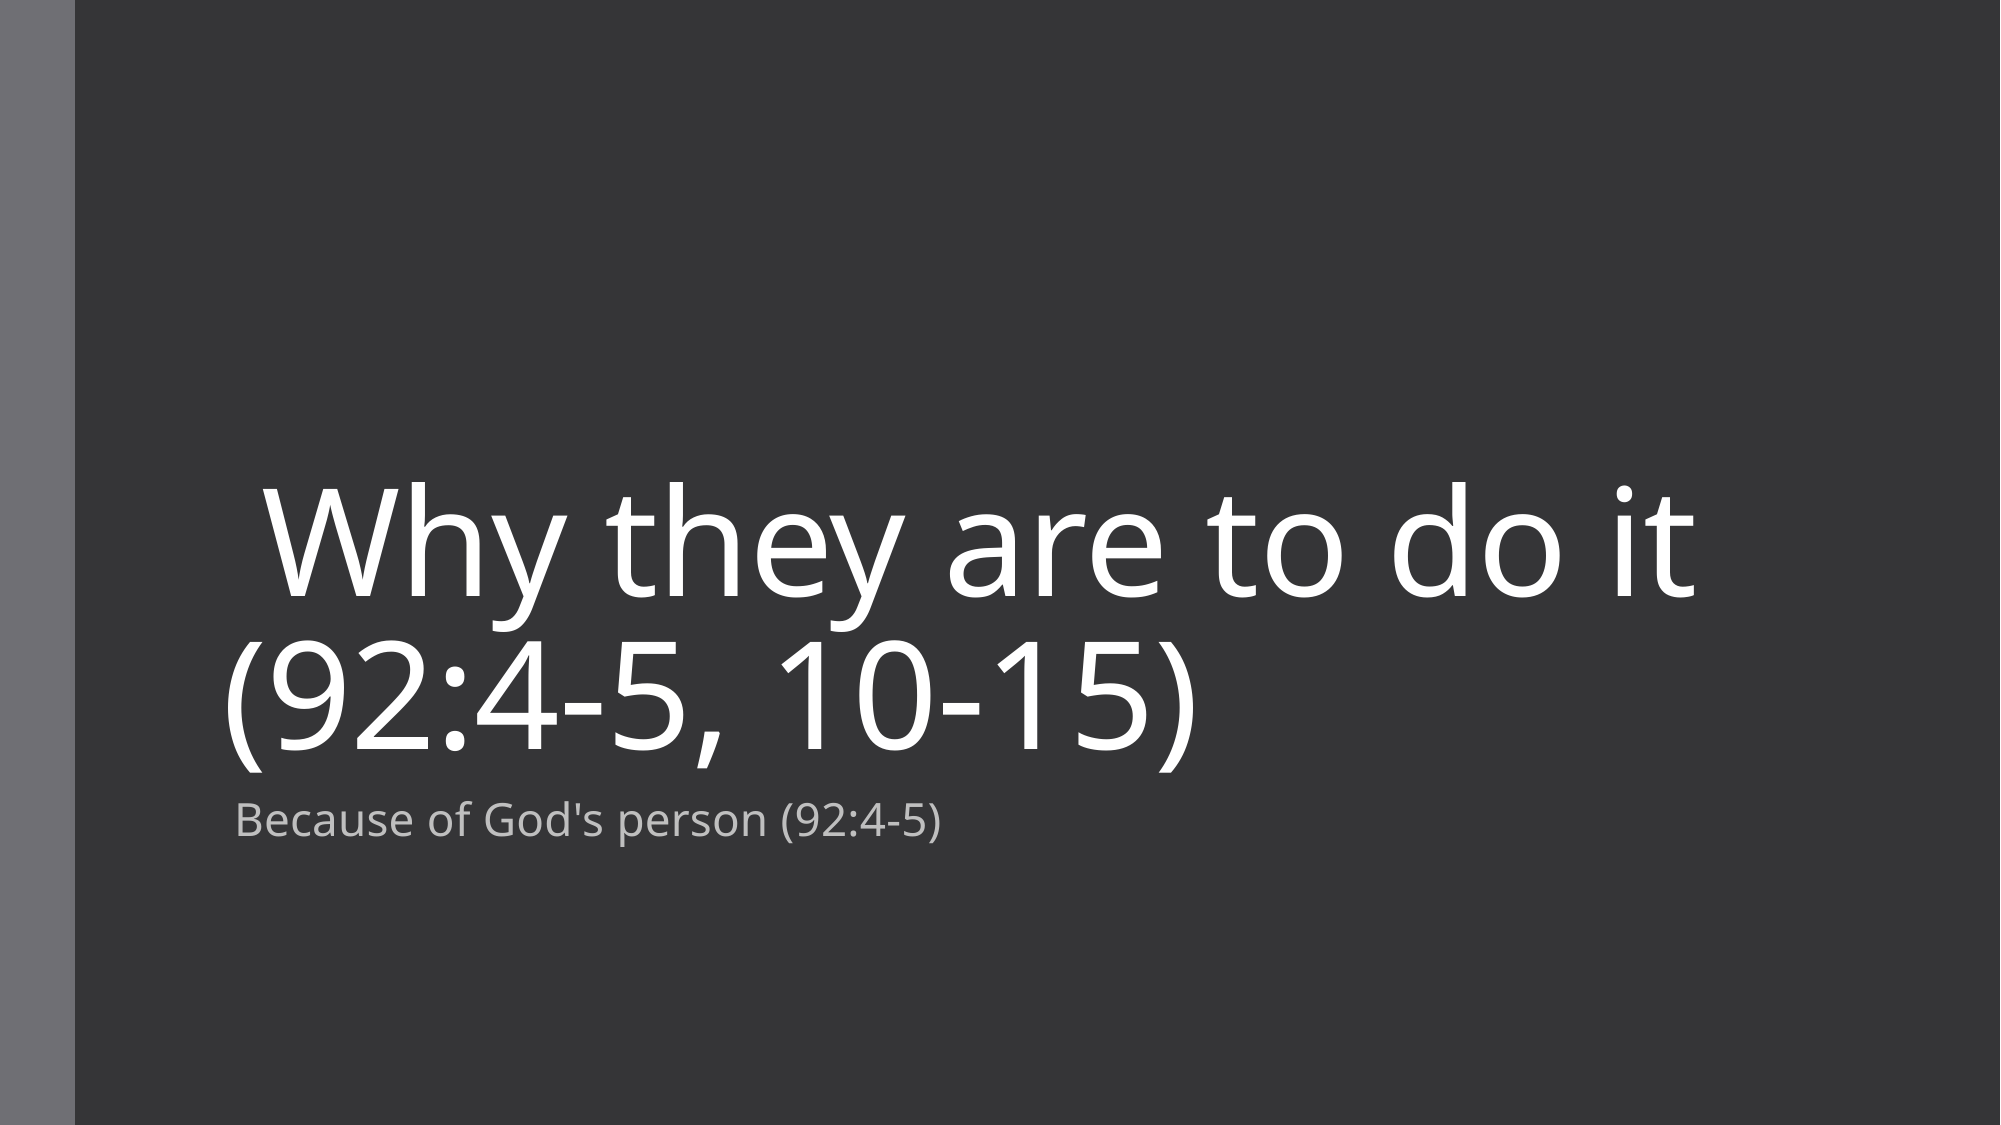

# Why they are to do it (92:4-5, 10-15)
 Because of God's person (92:4-5)